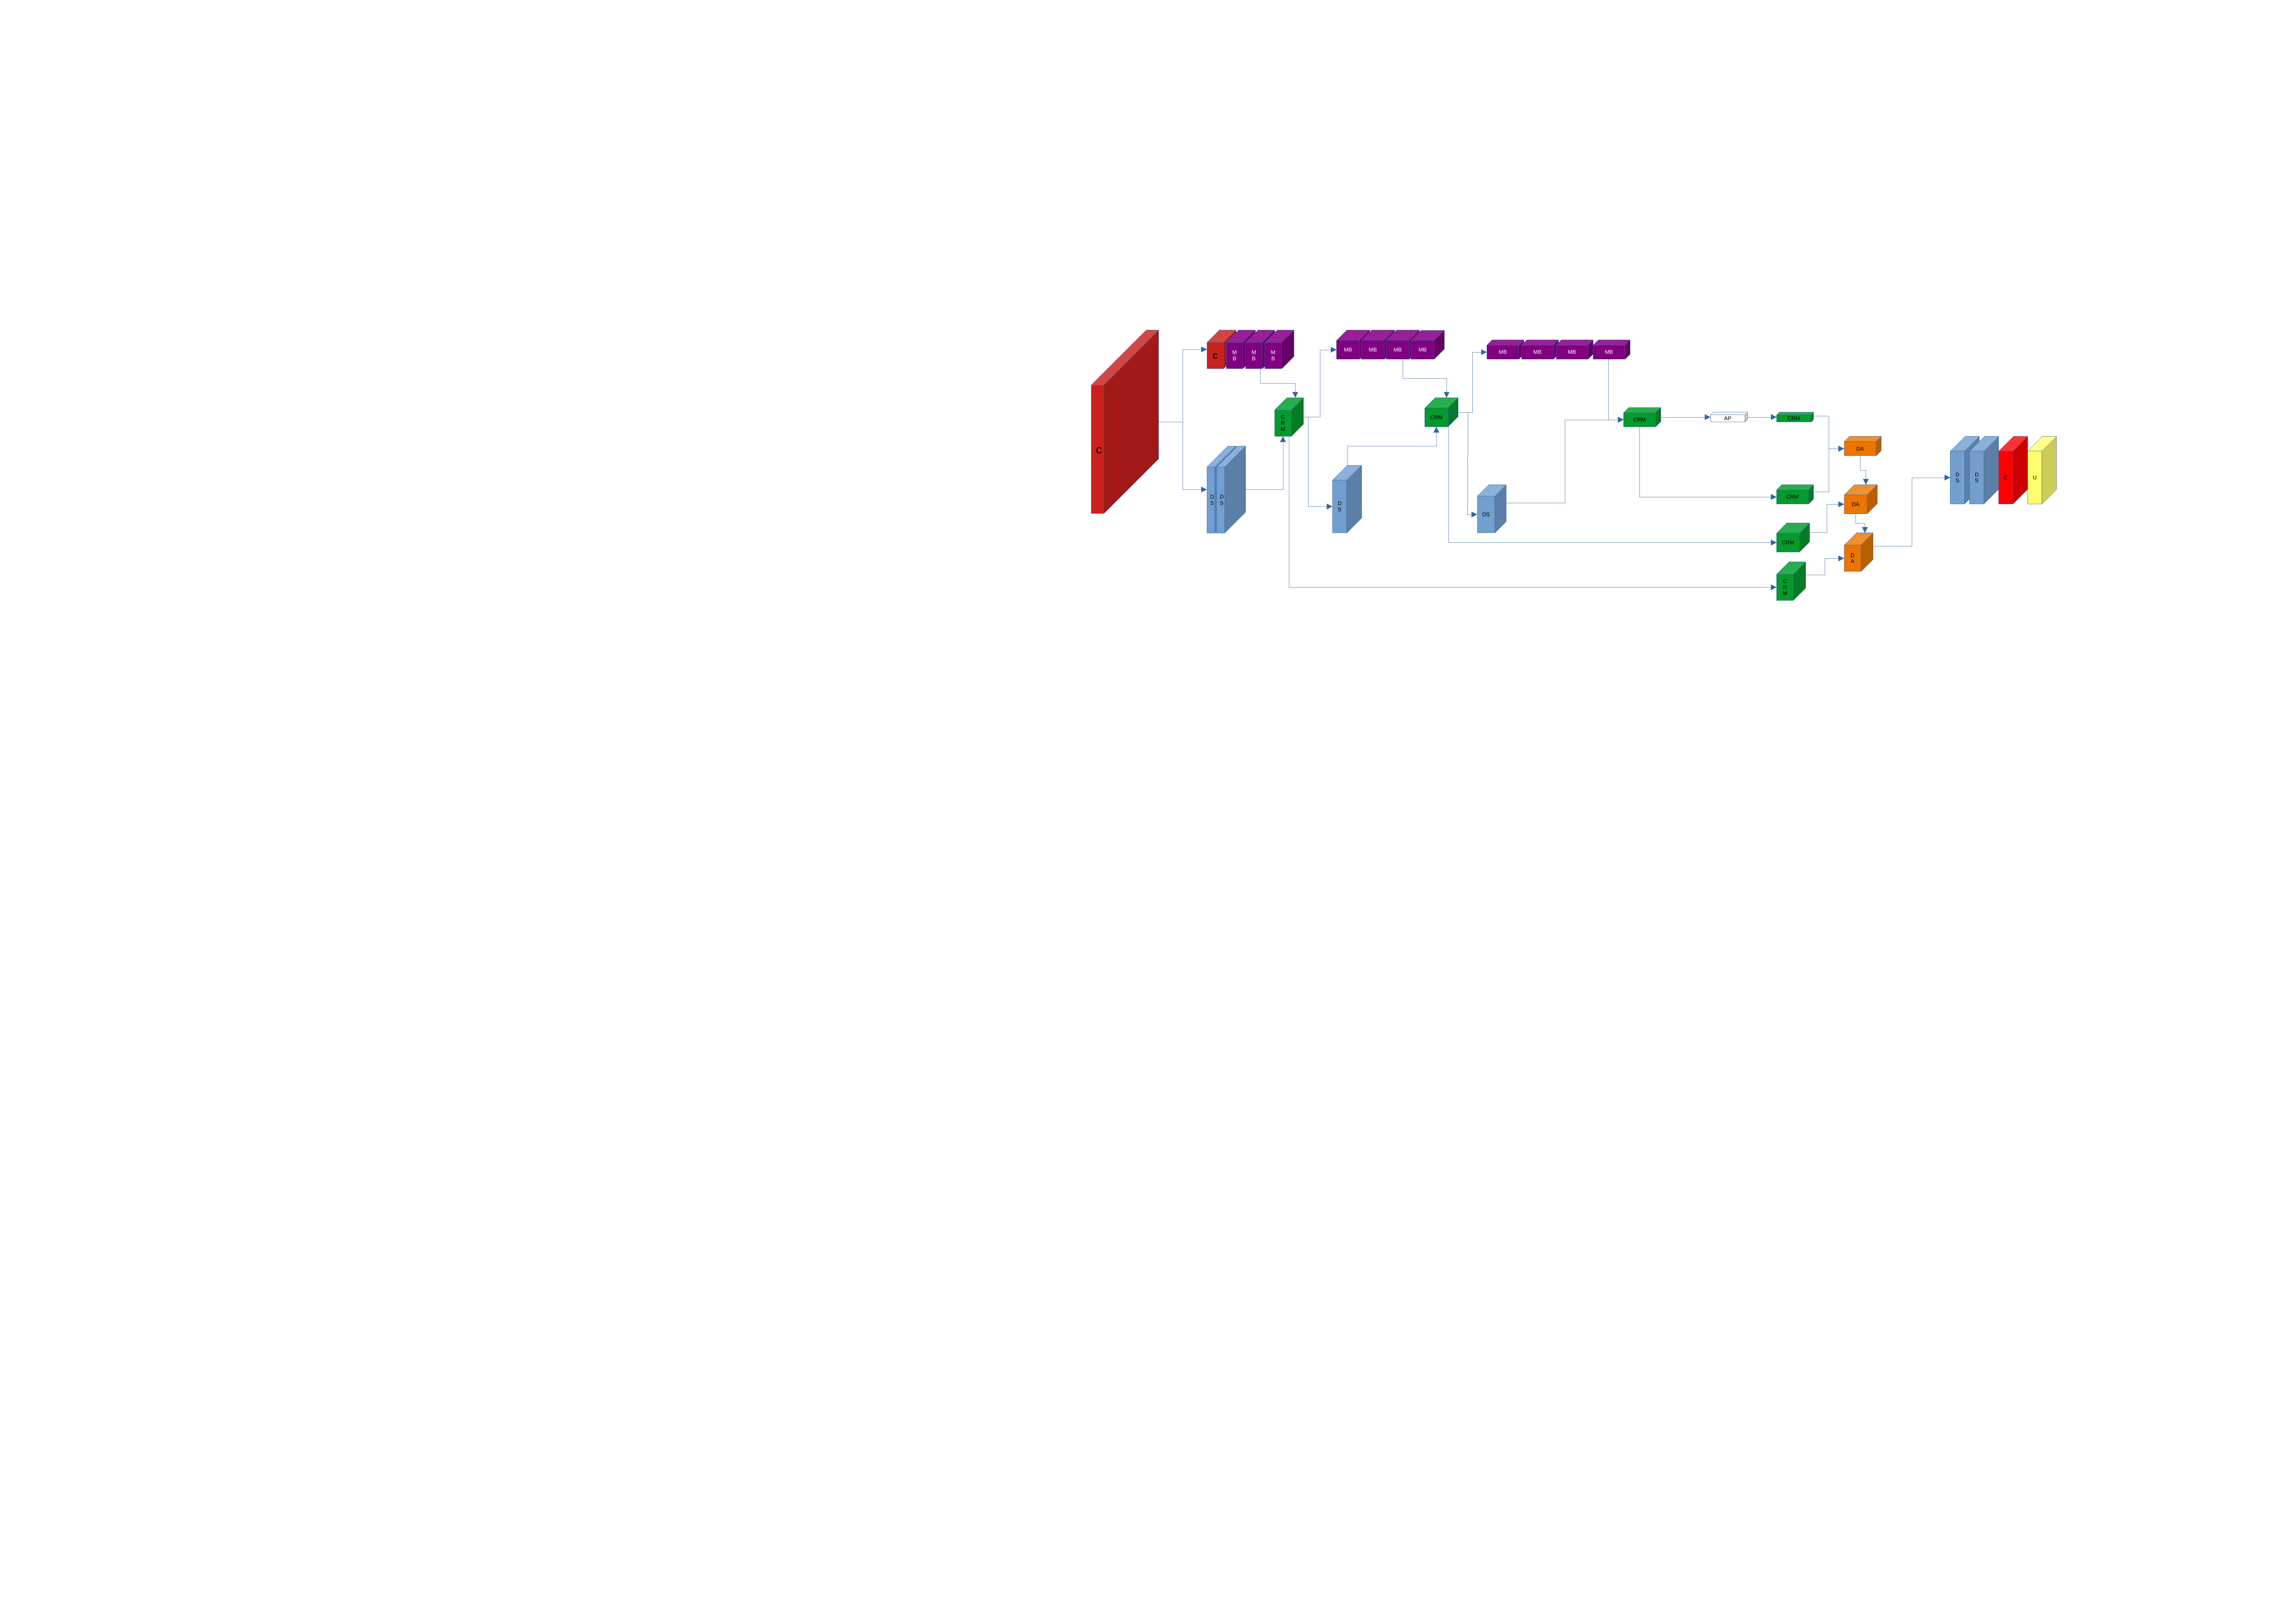

c
MB
MB
MB
MB
MB
MB
c
MB
MB
MB
MB
MB
CRM
CRM
CRM
AP
CRM
DA
DS
DS
C
U
DS
DS
DS
DS
CRM
DA
CRM
DA
CRM